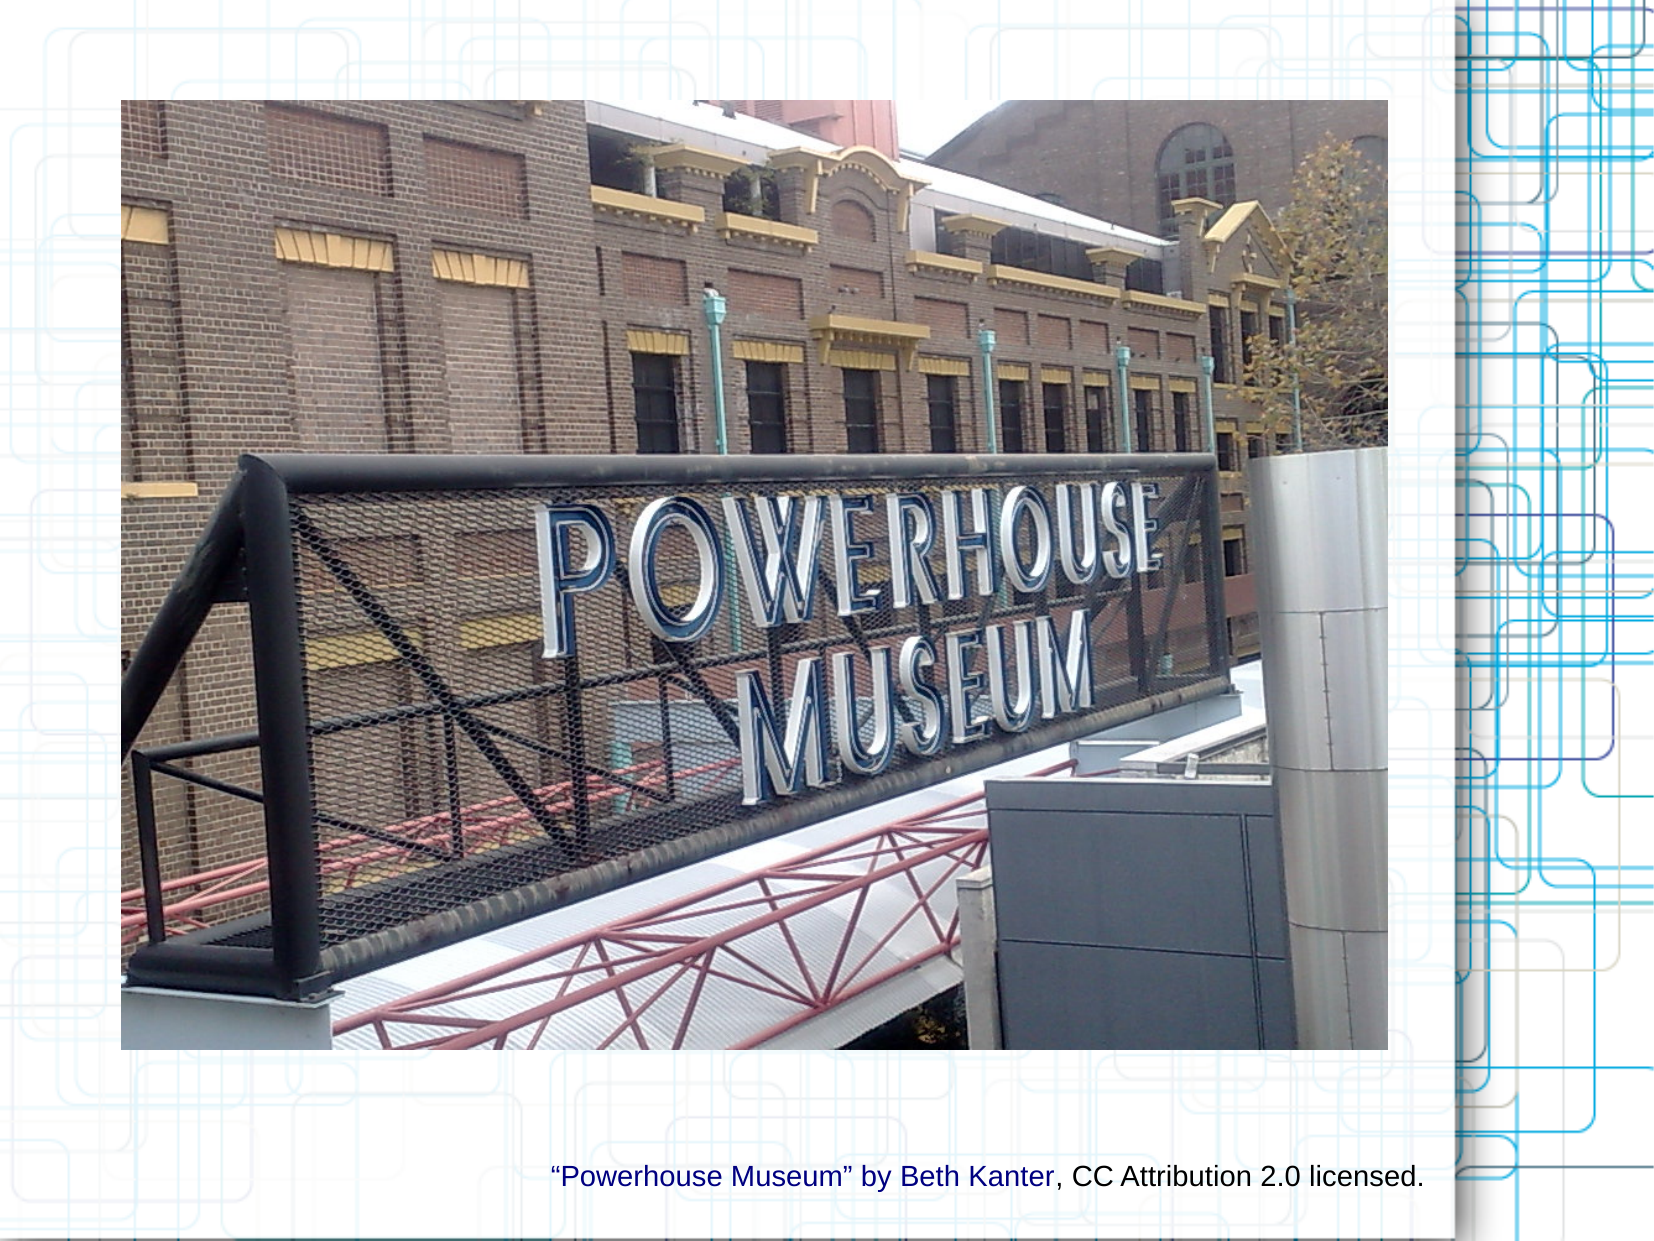

“Powerhouse Museum” by Beth Kanter, CC Attribution 2.0 licensed.